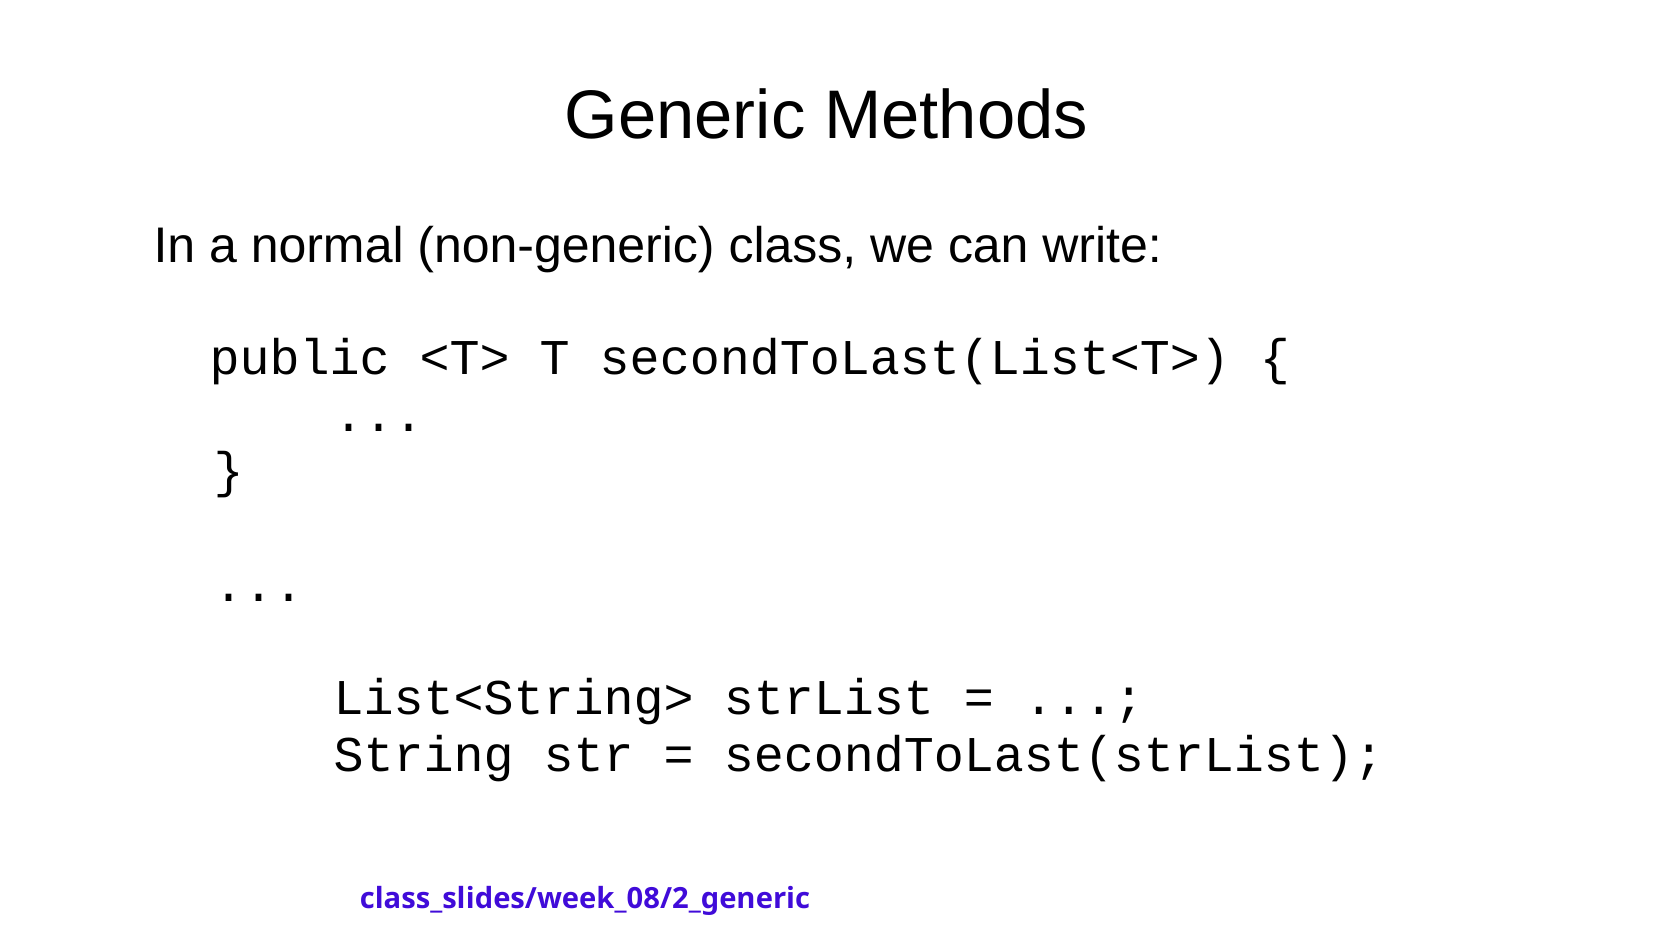

# Generic Methods
In a normal (non-generic) class, we can write:
 public <T> T secondToLast(List<T>) {
 ...
 }
 ...
 List<String> strList = ...;
 String str = secondToLast(strList);
class_slides/week_08/2_generic